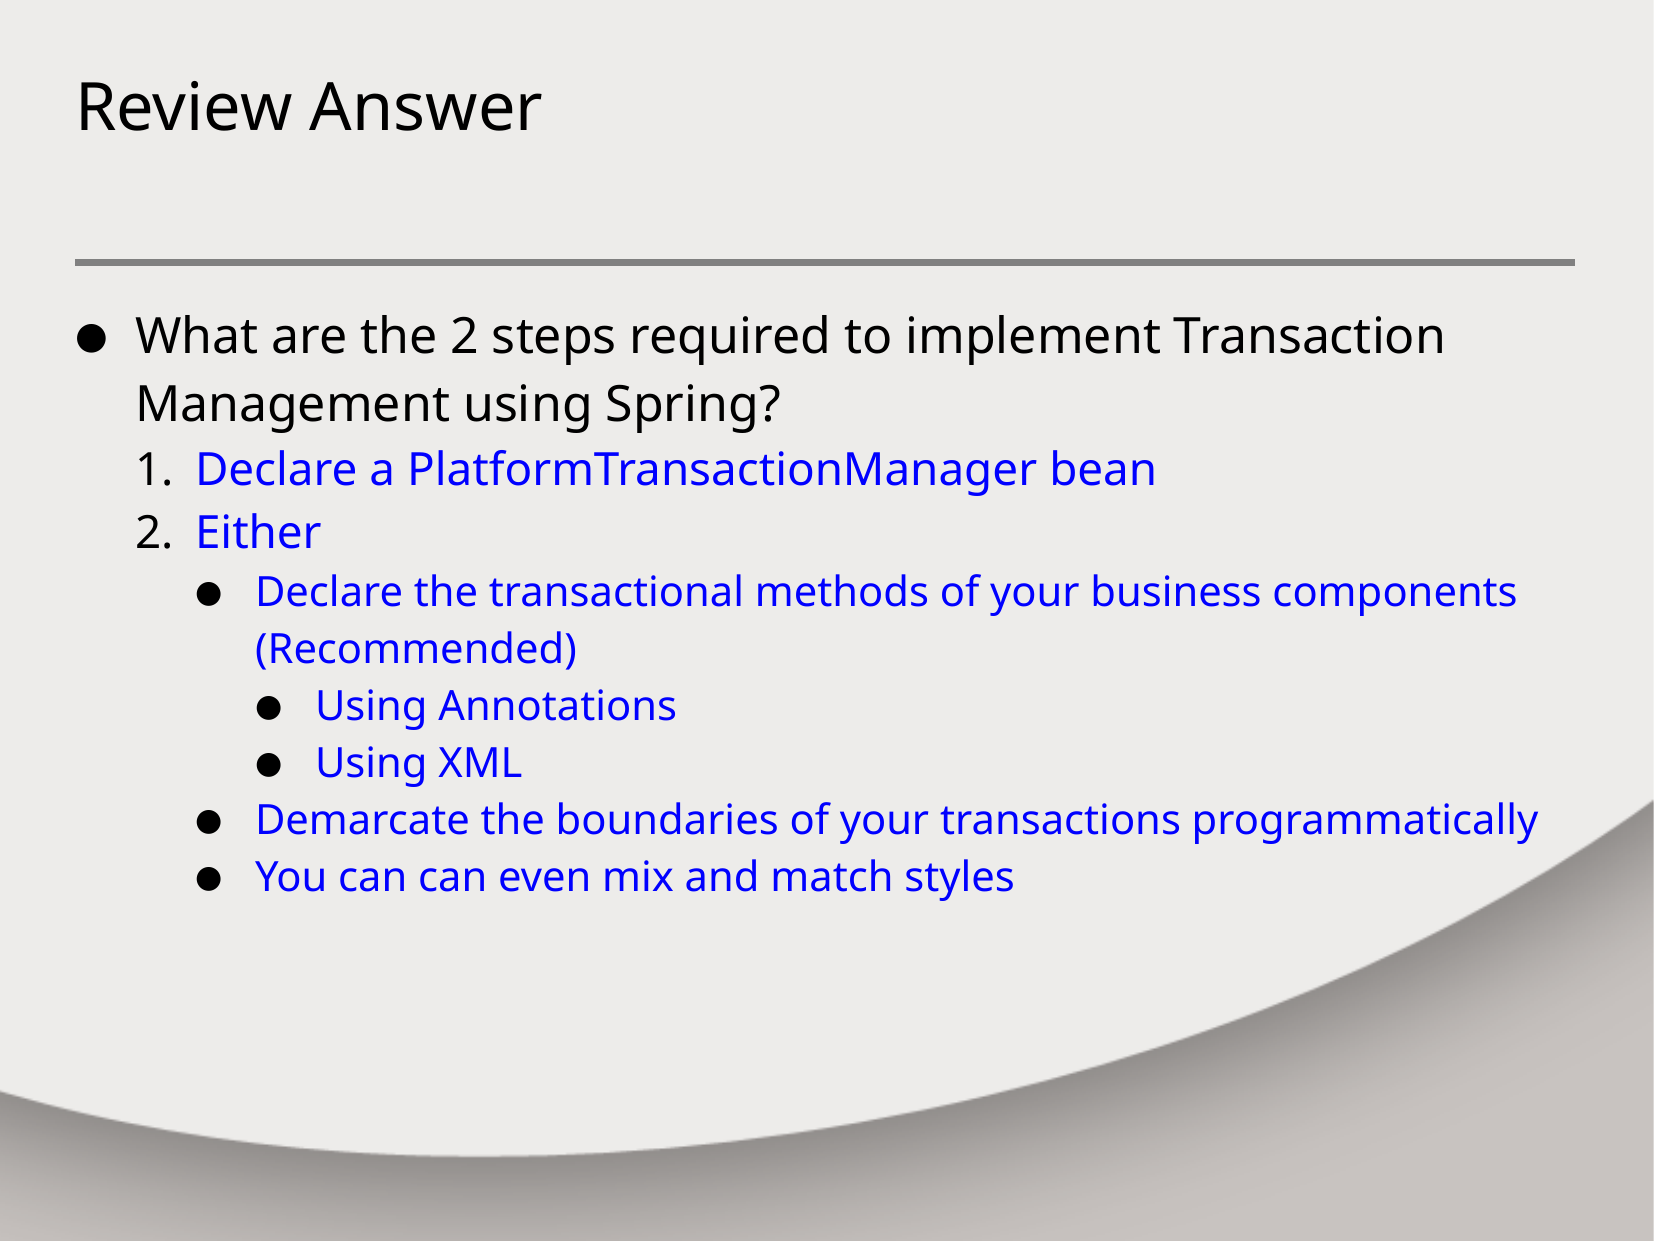

# Review Answer
What are the 2 steps required to implement Transaction Management using Spring?
Declare a PlatformTransactionManager bean
Either
Declare the transactional methods of your business components (Recommended)
Using Annotations
Using XML
Demarcate the boundaries of your transactions programmatically
You can can even mix and match styles